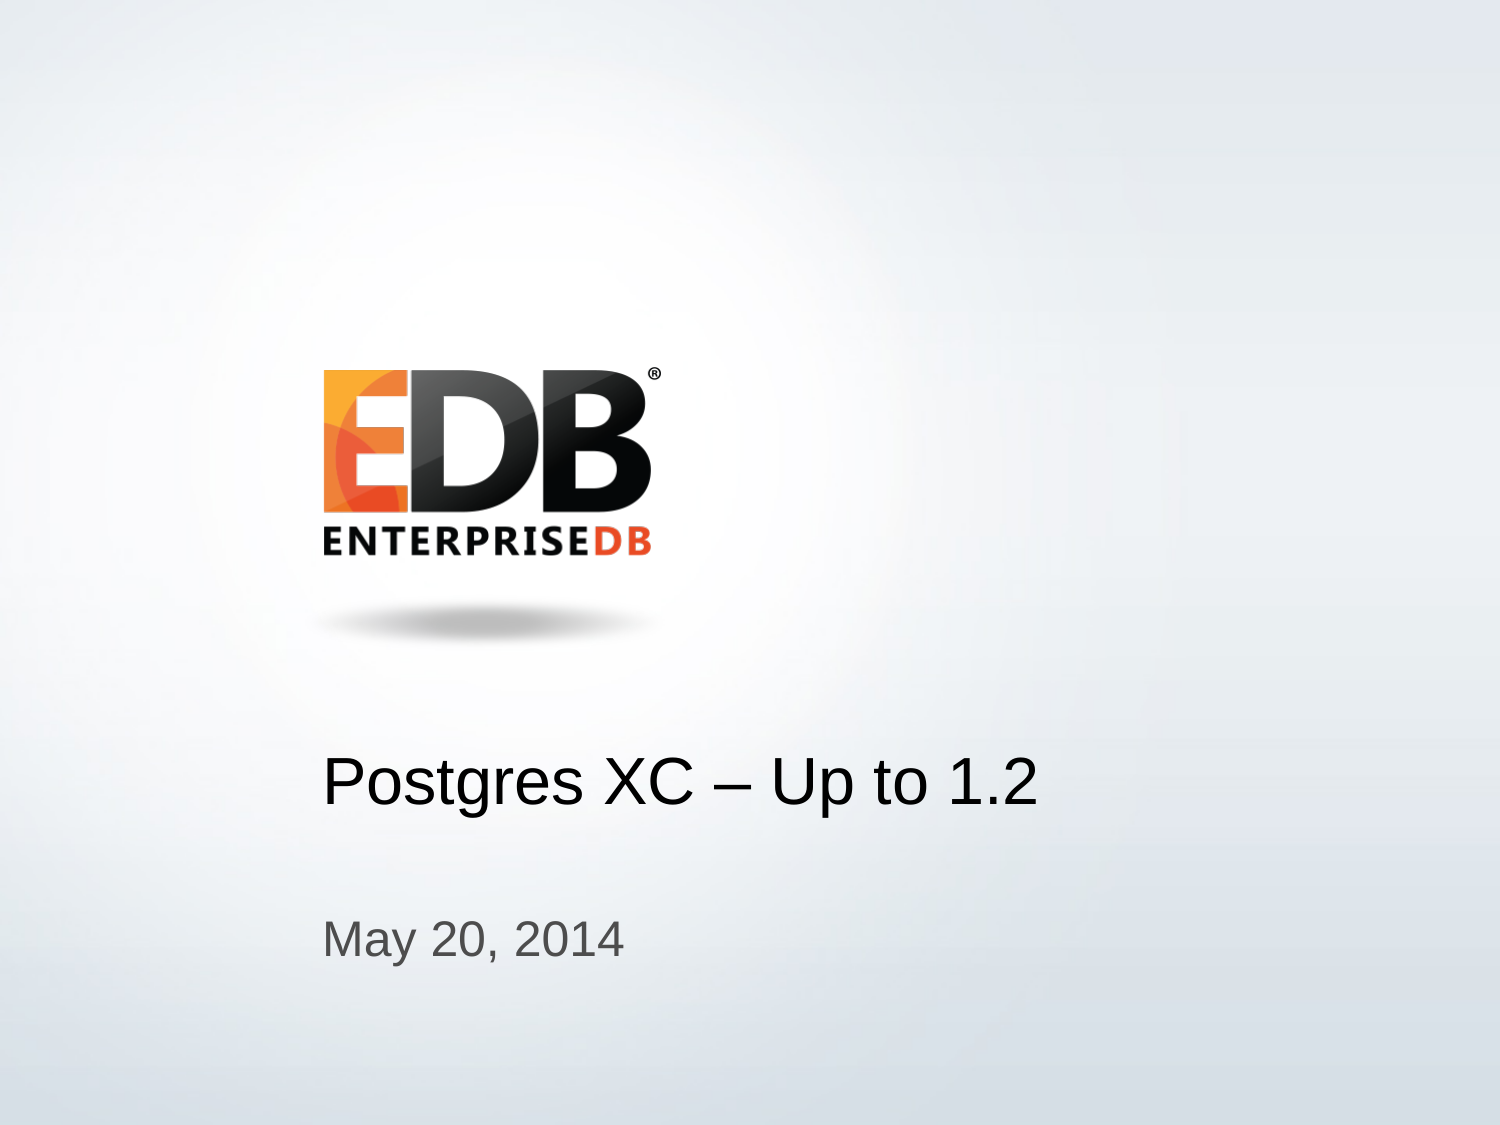

# Postgres XC – Up to 1.2
May 20, 2014